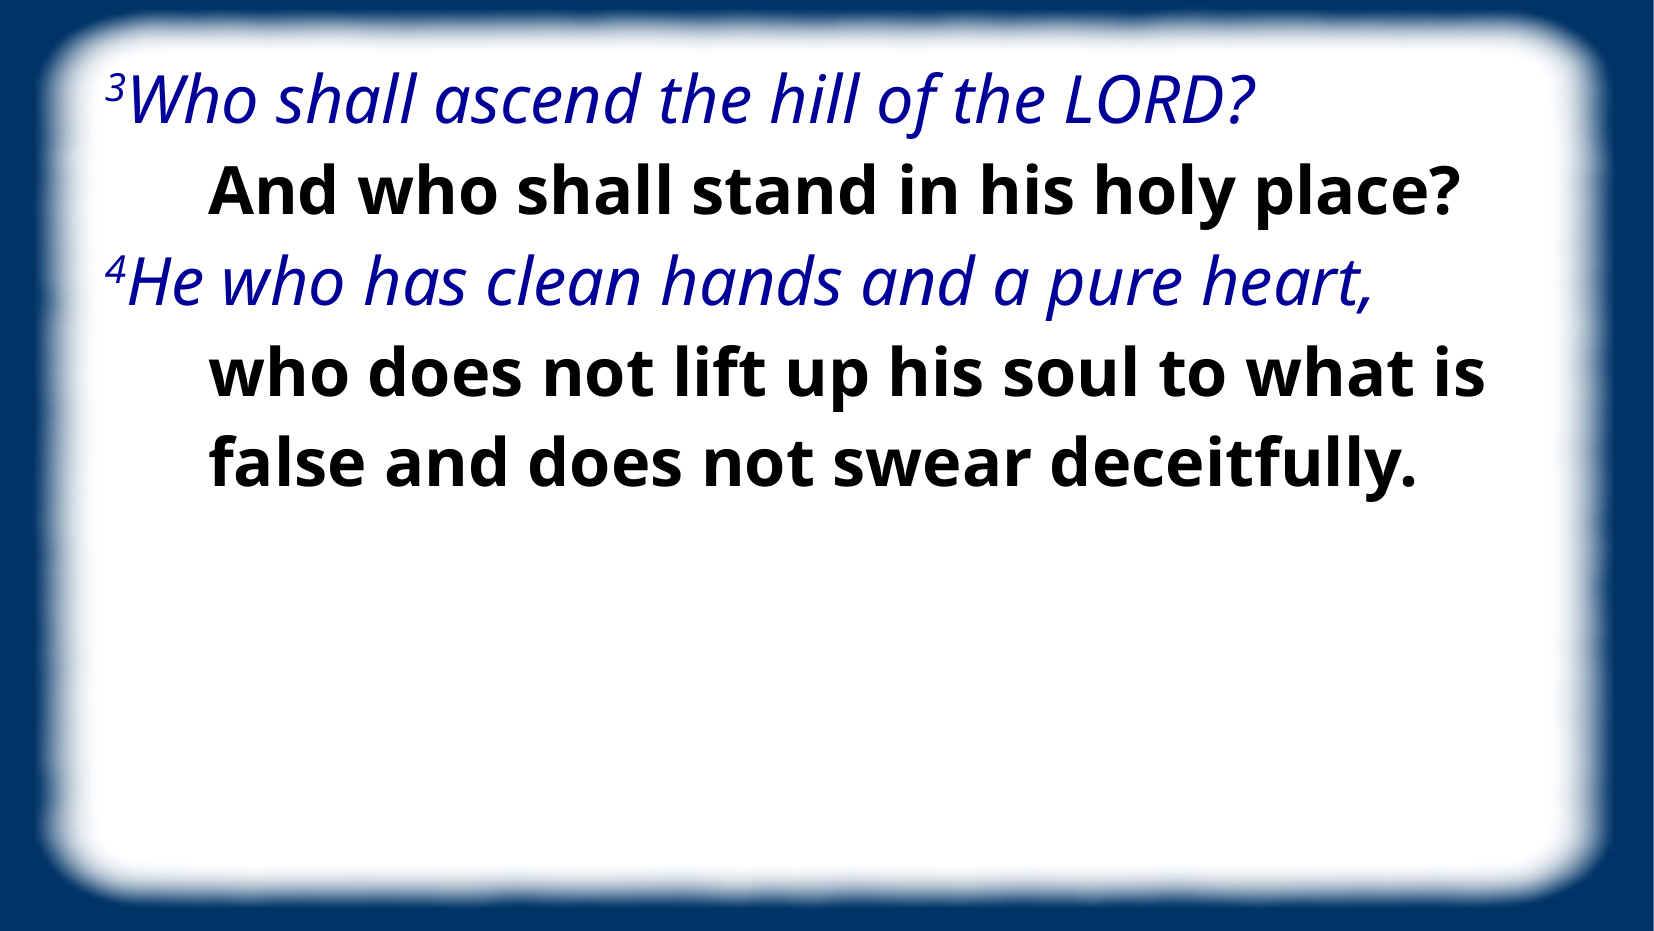

3Who shall ascend the hill of the LORD?
 And who shall stand in his holy place?
4He who has clean hands and a pure heart,
 who does not lift up his soul to what is
 false and does not swear deceitfully.